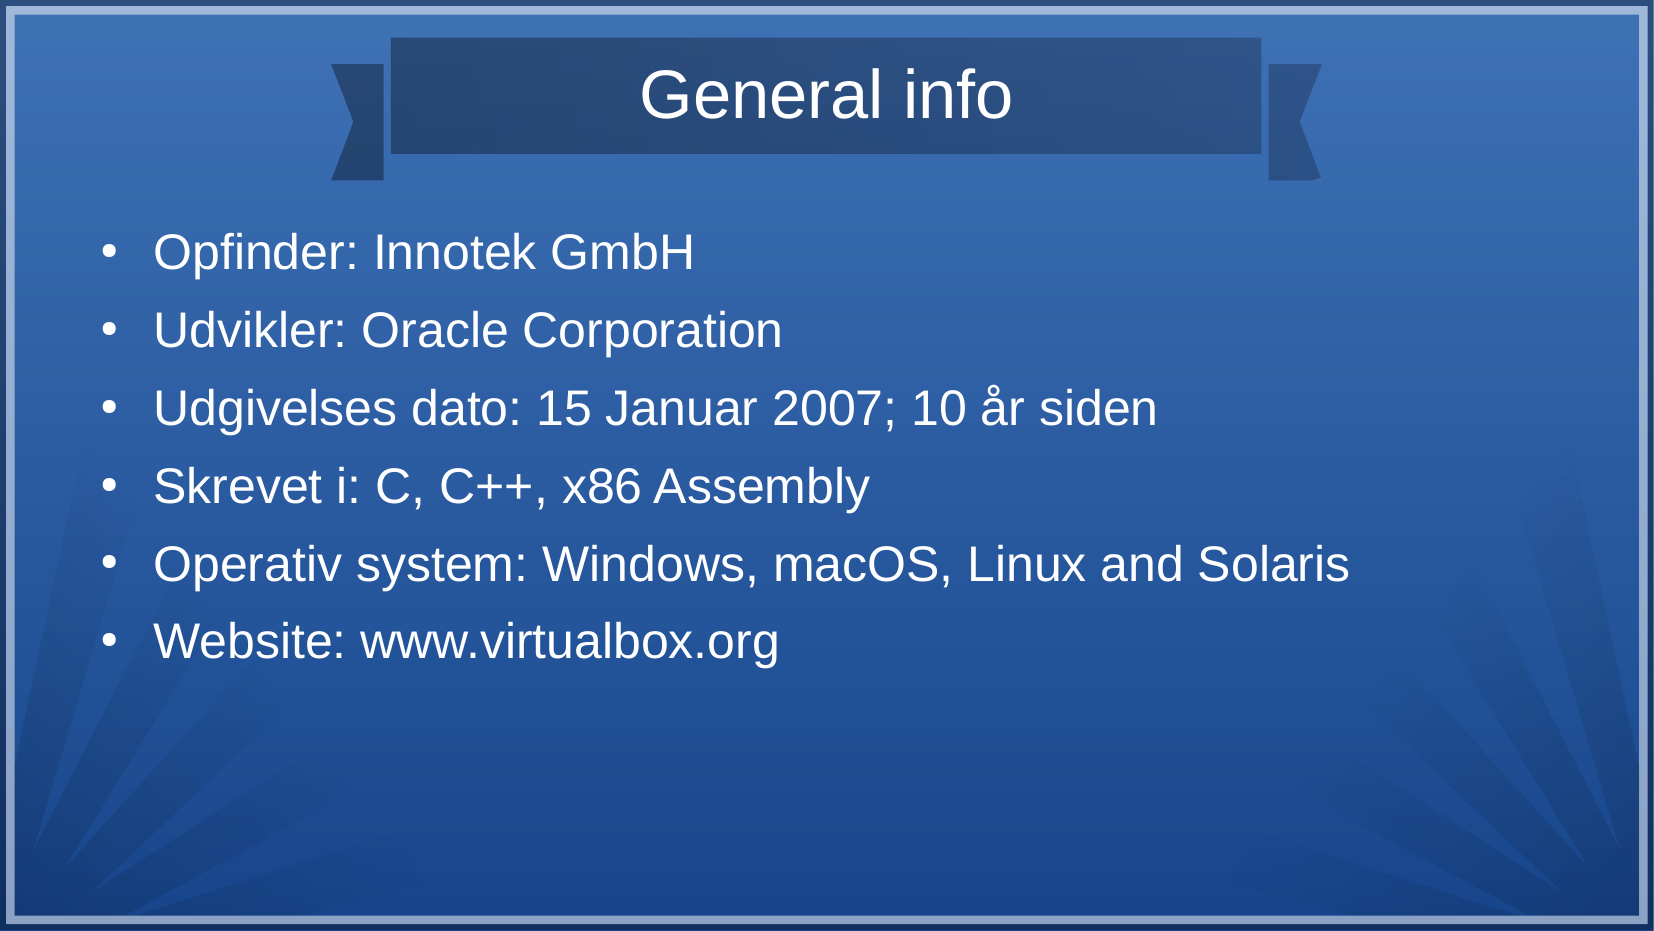

# General info
Opfinder: Innotek GmbH
Udvikler: Oracle Corporation
Udgivelses dato: 15 Januar 2007; 10 år siden
Skrevet i: C, C++, x86 Assembly
Operativ system: Windows, macOS, Linux and Solaris
Website: www.virtualbox.org